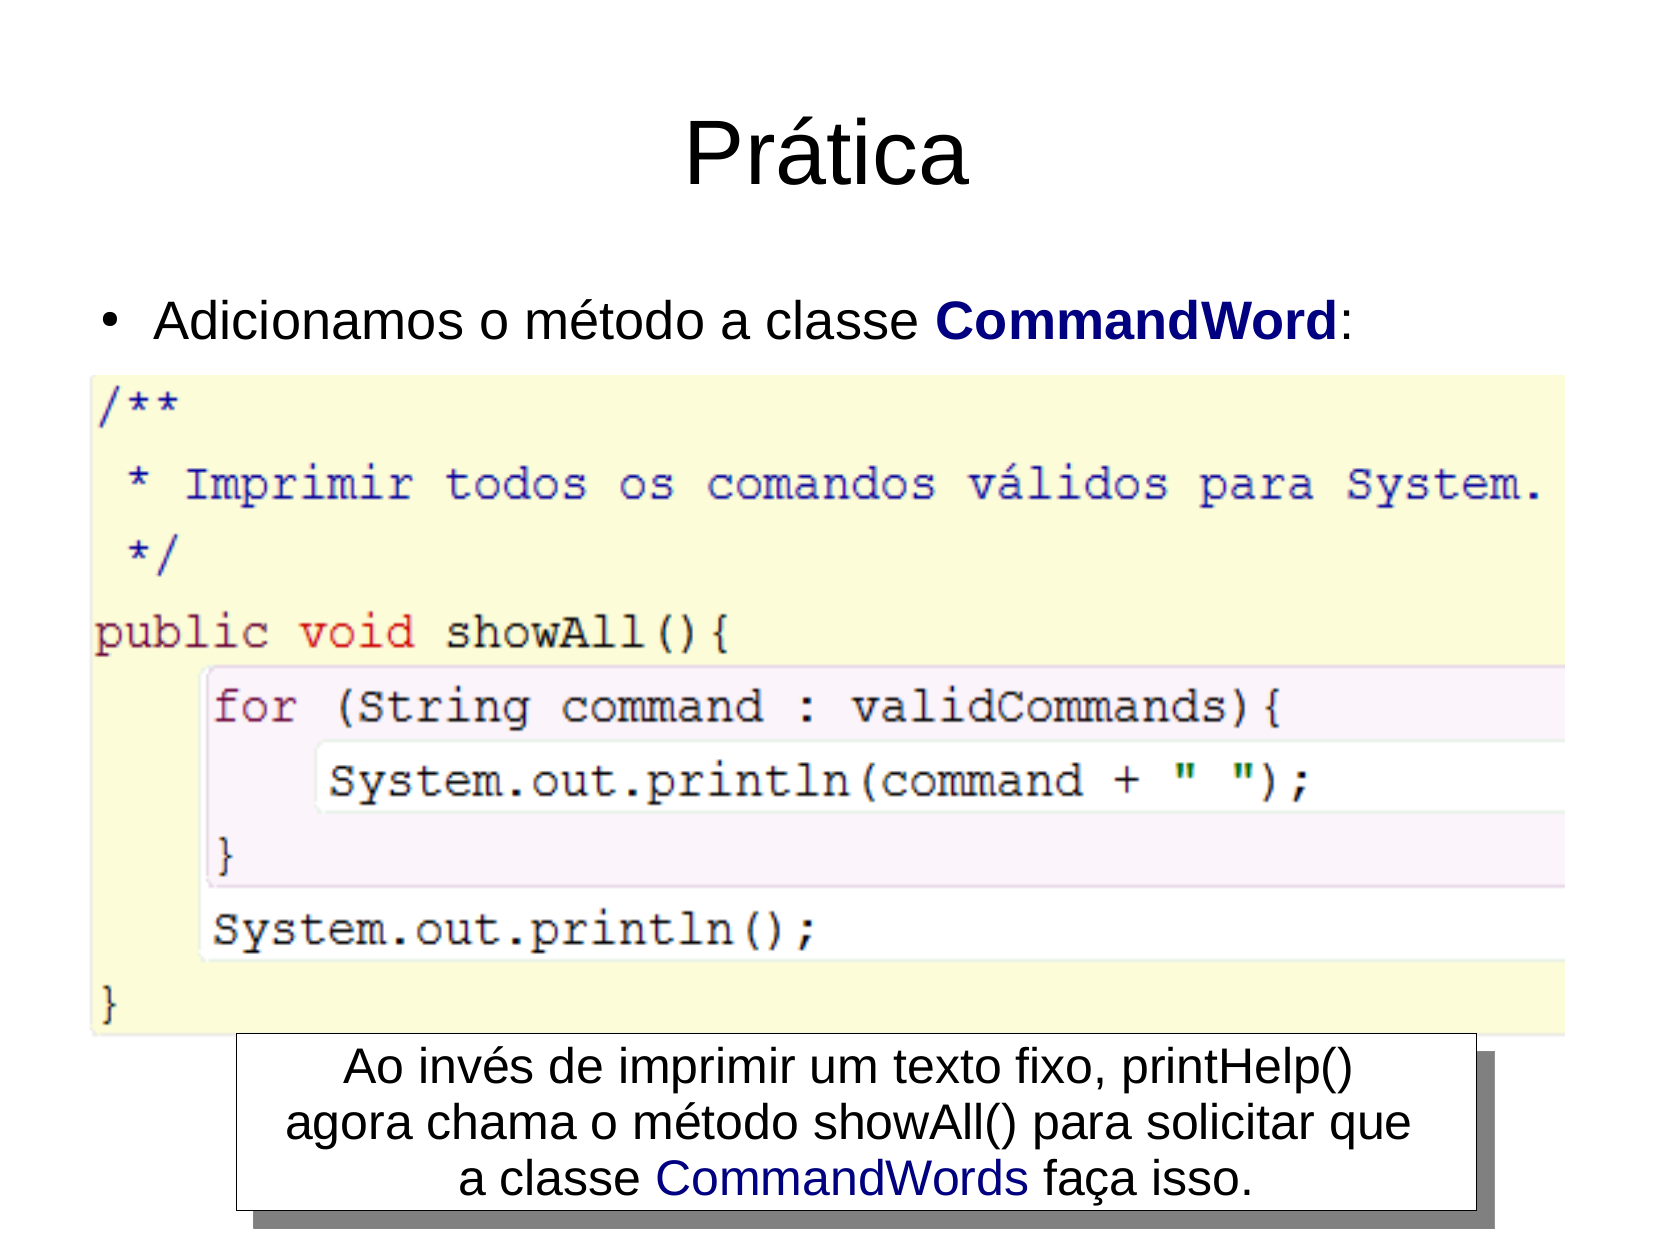

# Prática
Adicionamos o método a classe CommandWord:
Ao invés de imprimir um texto fixo, printHelp()
agora chama o método showAll() para solicitar que
a classe CommandWords faça isso.